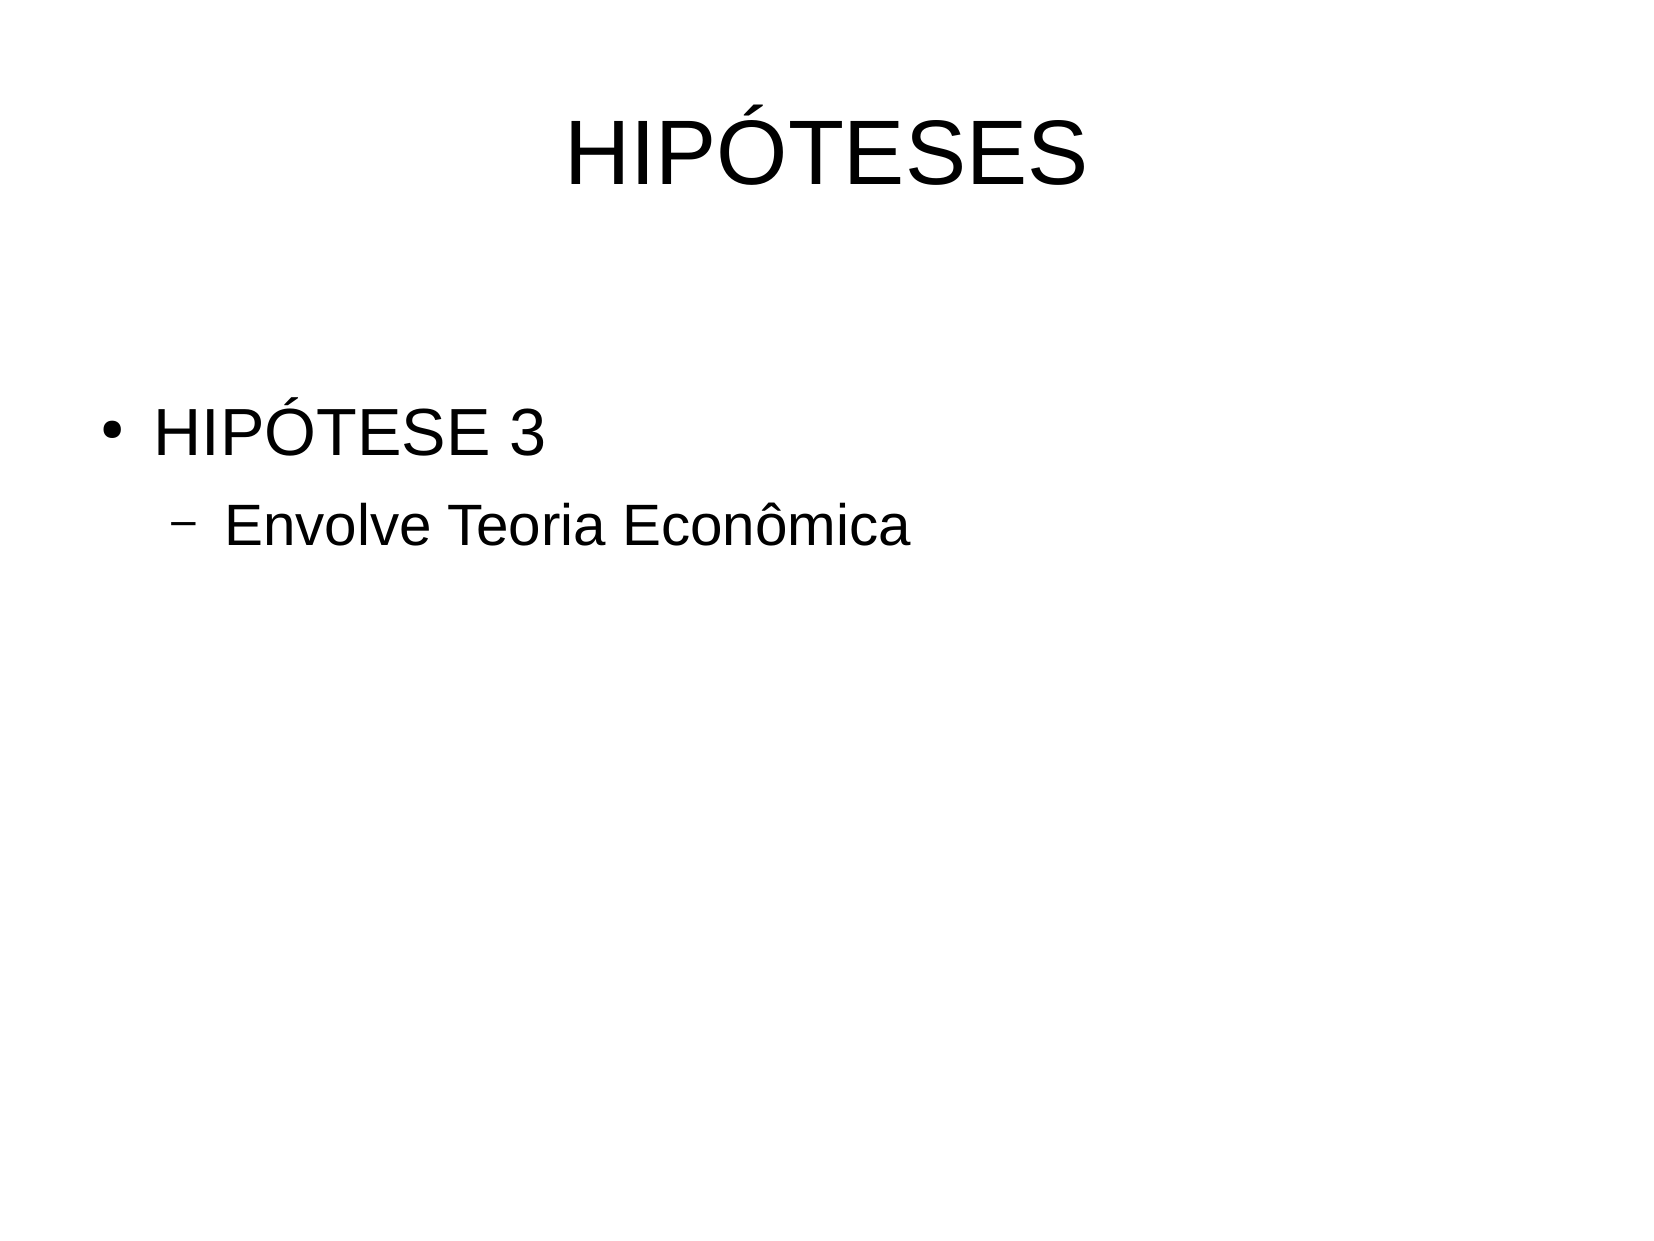

# HIPÓTESES
HIPÓTESE 3
Envolve Teoria Econômica